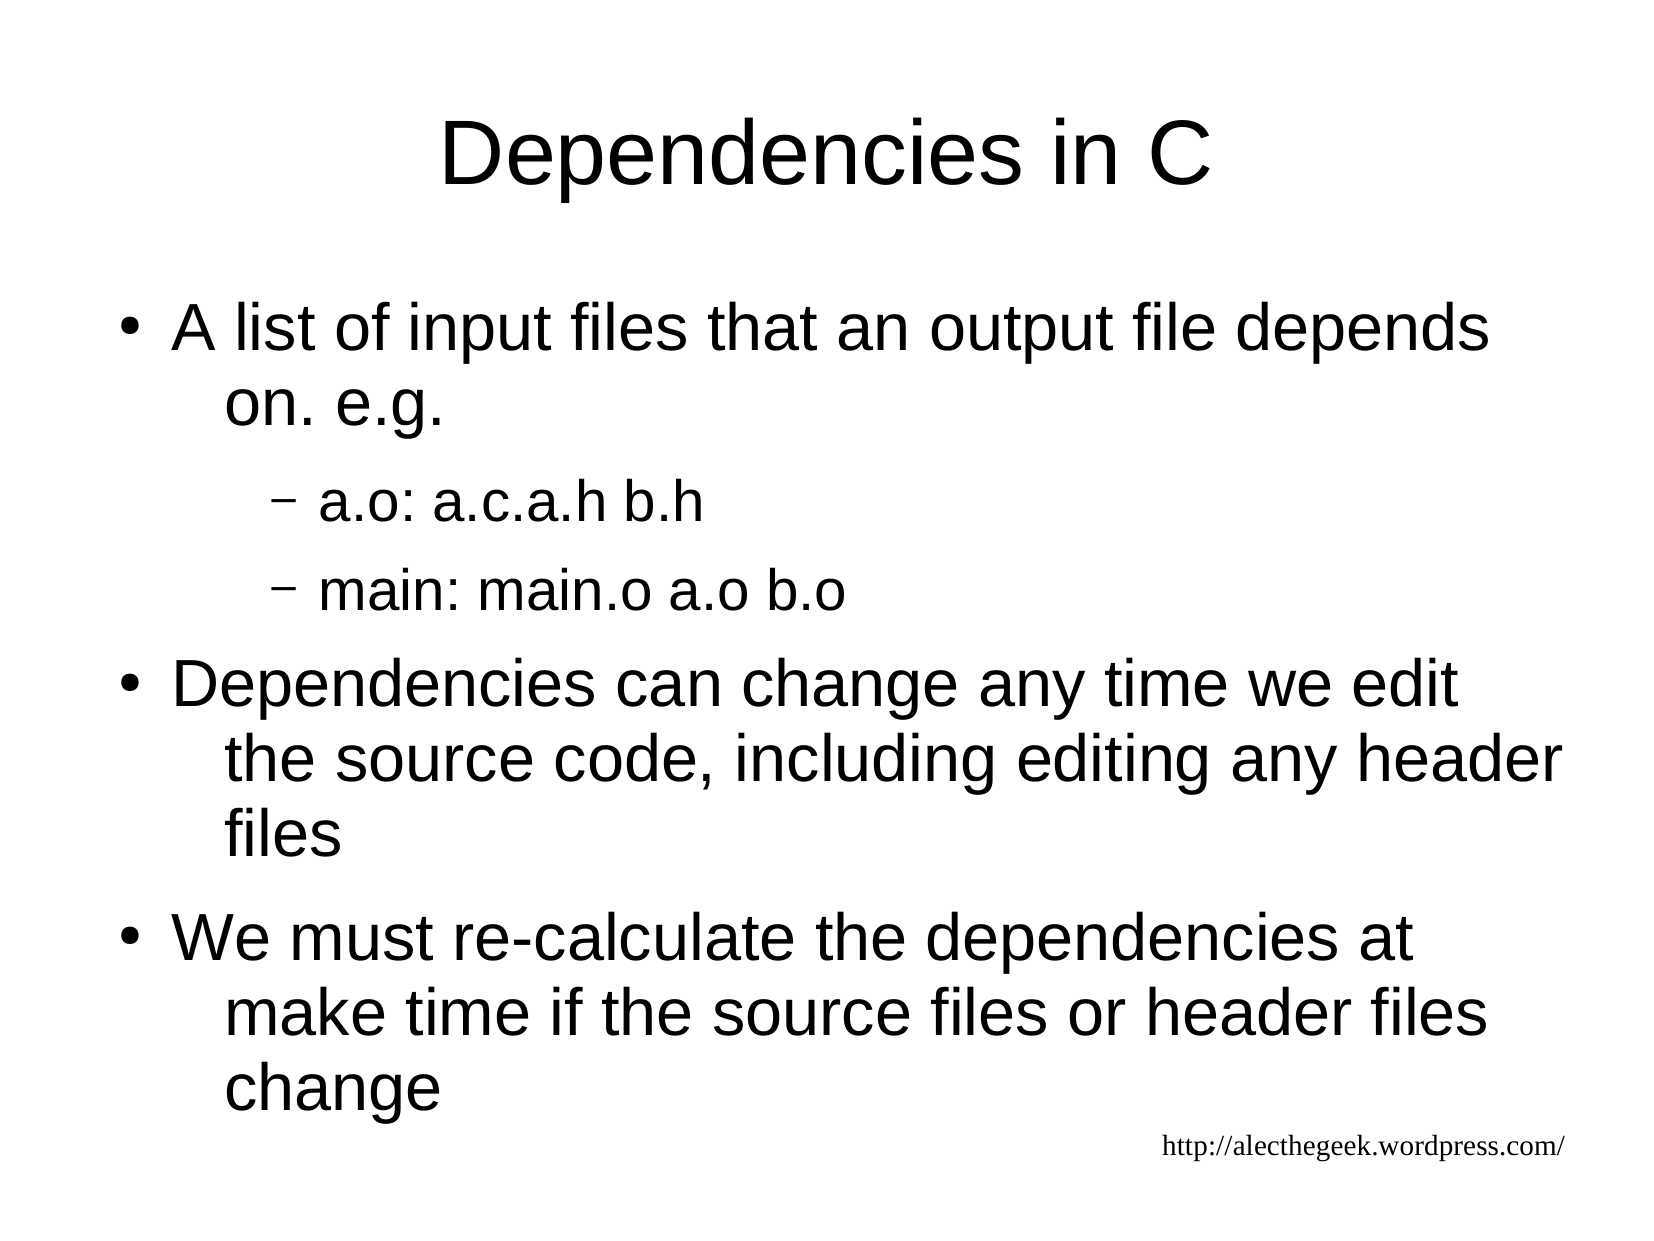

# Dependencies in C
A list of input files that an output file depends on. e.g.
a.o: a.c.a.h b.h
main: main.o a.o b.o
Dependencies can change any time we edit the source code, including editing any header files
We must re-calculate the dependencies at make time if the source files or header files change
http://alecthegeek.wordpress.com/